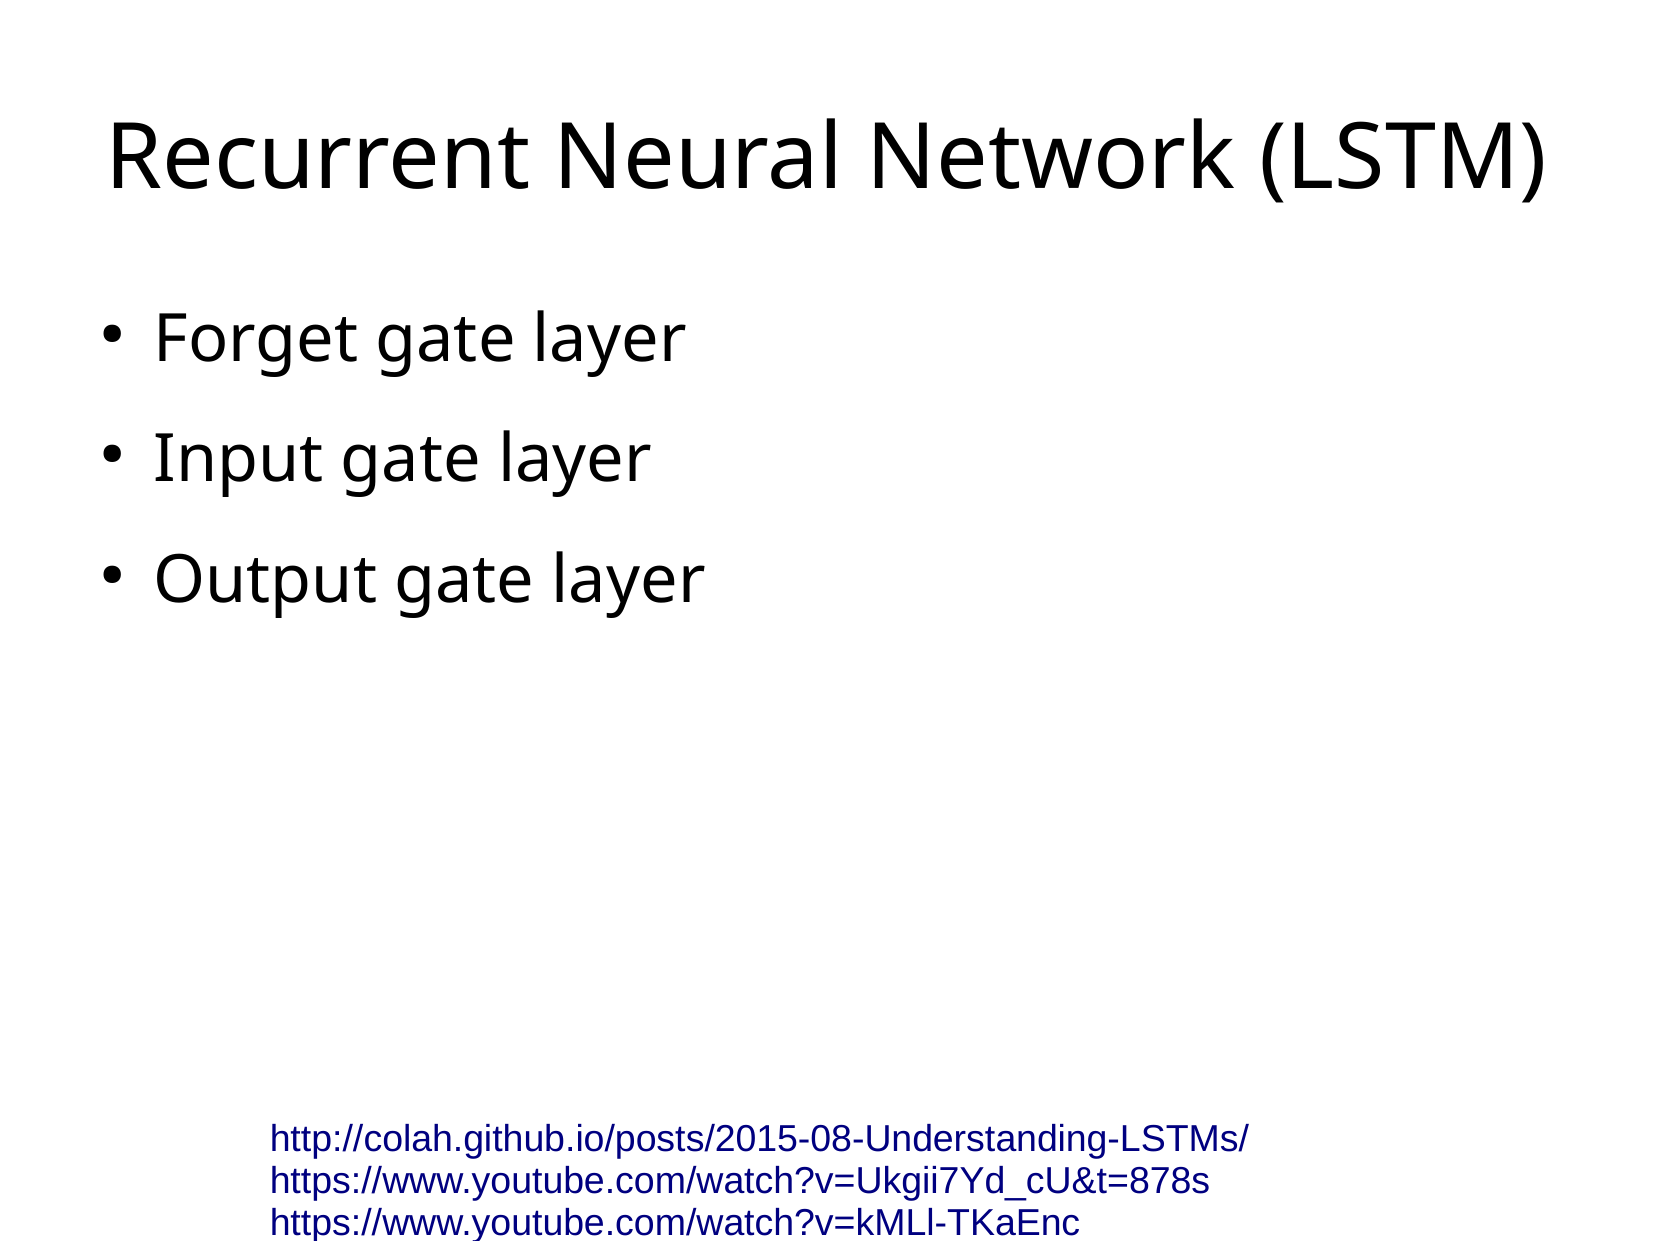

# Recurrent Neural Network (LSTM)
Forget gate layer
Input gate layer
Output gate layer
http://colah.github.io/posts/2015-08-Understanding-LSTMs/
https://www.youtube.com/watch?v=Ukgii7Yd_cU&t=878s
https://www.youtube.com/watch?v=kMLl-TKaEnc